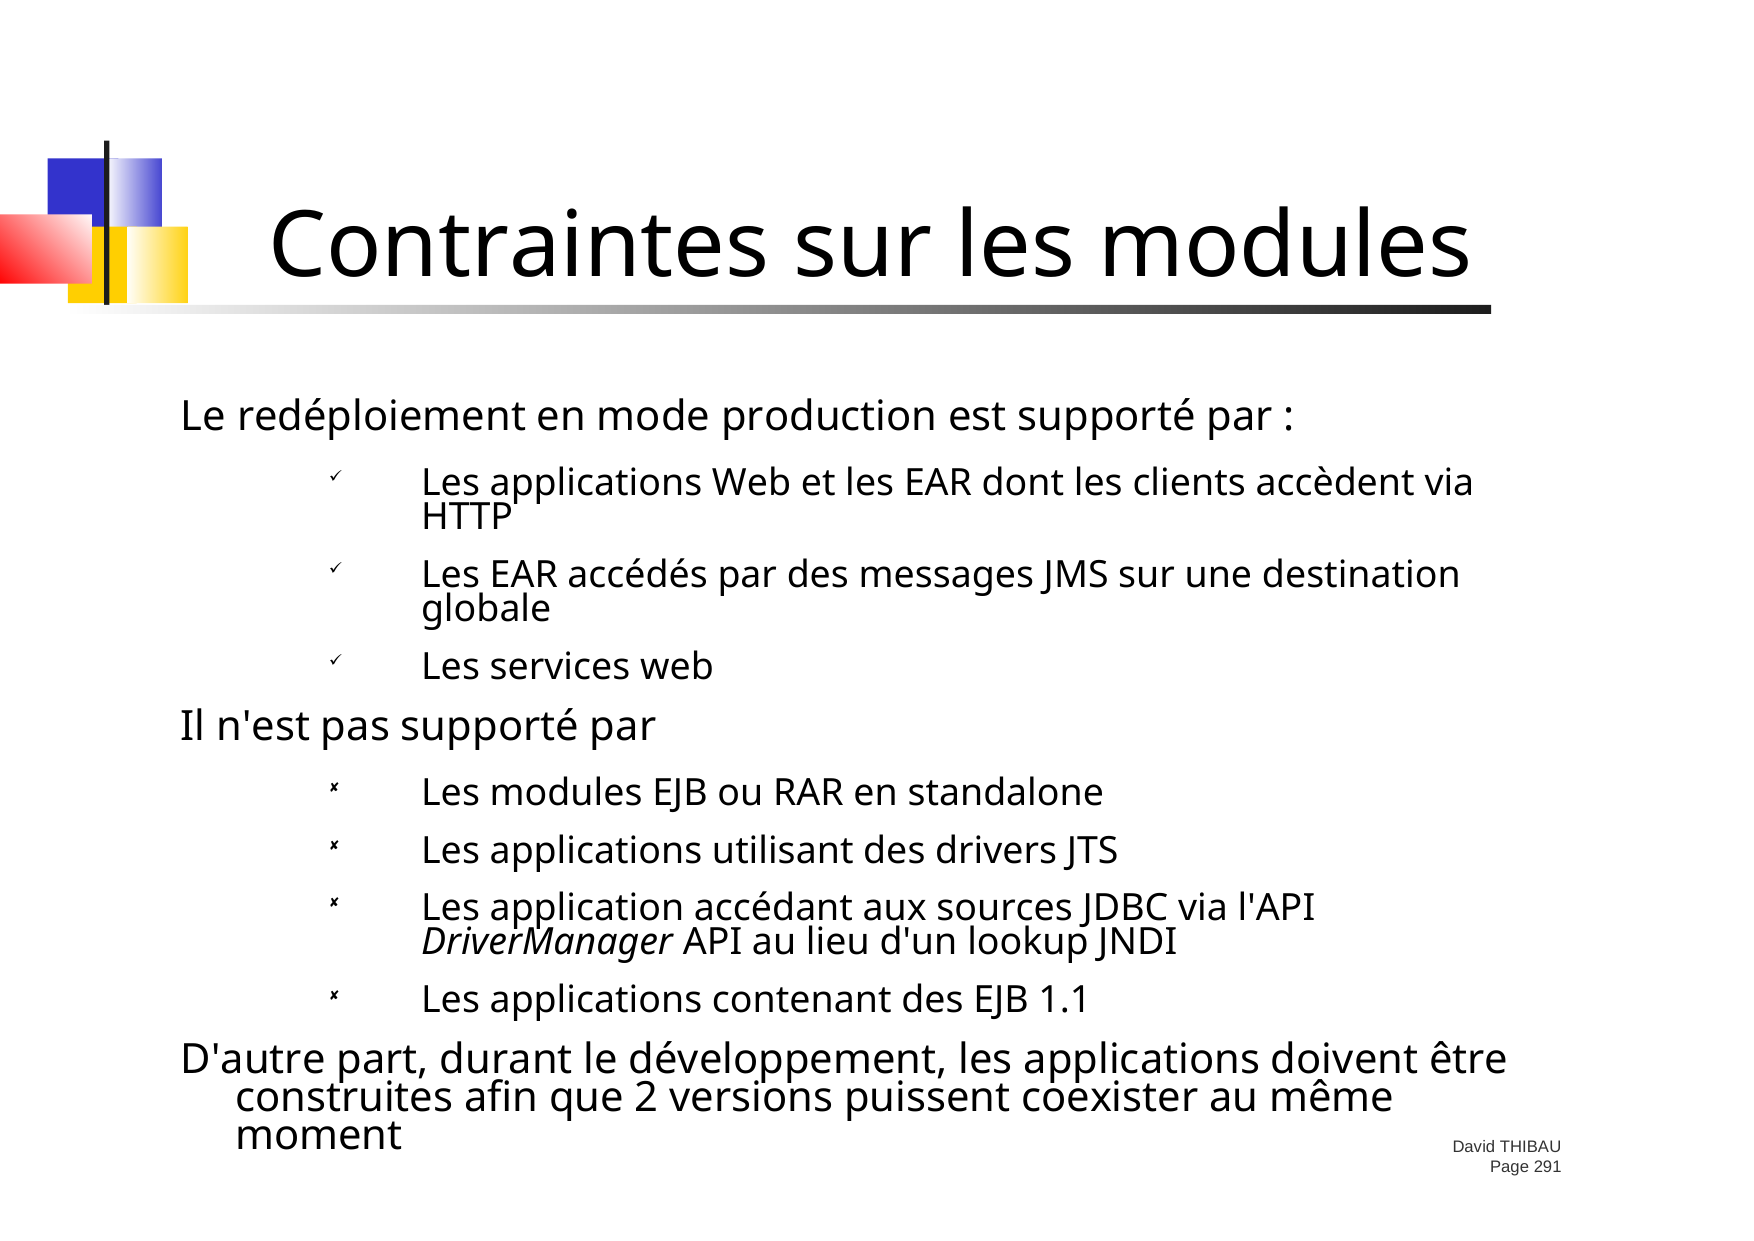

# Contraintes sur les modules
Le redéploiement en mode production est supporté par :
Les applications Web et les EAR dont les clients accèdent via HTTP
Les EAR accédés par des messages JMS sur une destination globale
Les services web
Il n'est pas supporté par
Les modules EJB ou RAR en standalone
Les applications utilisant des drivers JTS
Les application accédant aux sources JDBC via l'API DriverManager API au lieu d'un lookup JNDI
Les applications contenant des EJB 1.1
D'autre part, durant le développement, les applications doivent être construites afin que 2 versions puissent coexister au même moment